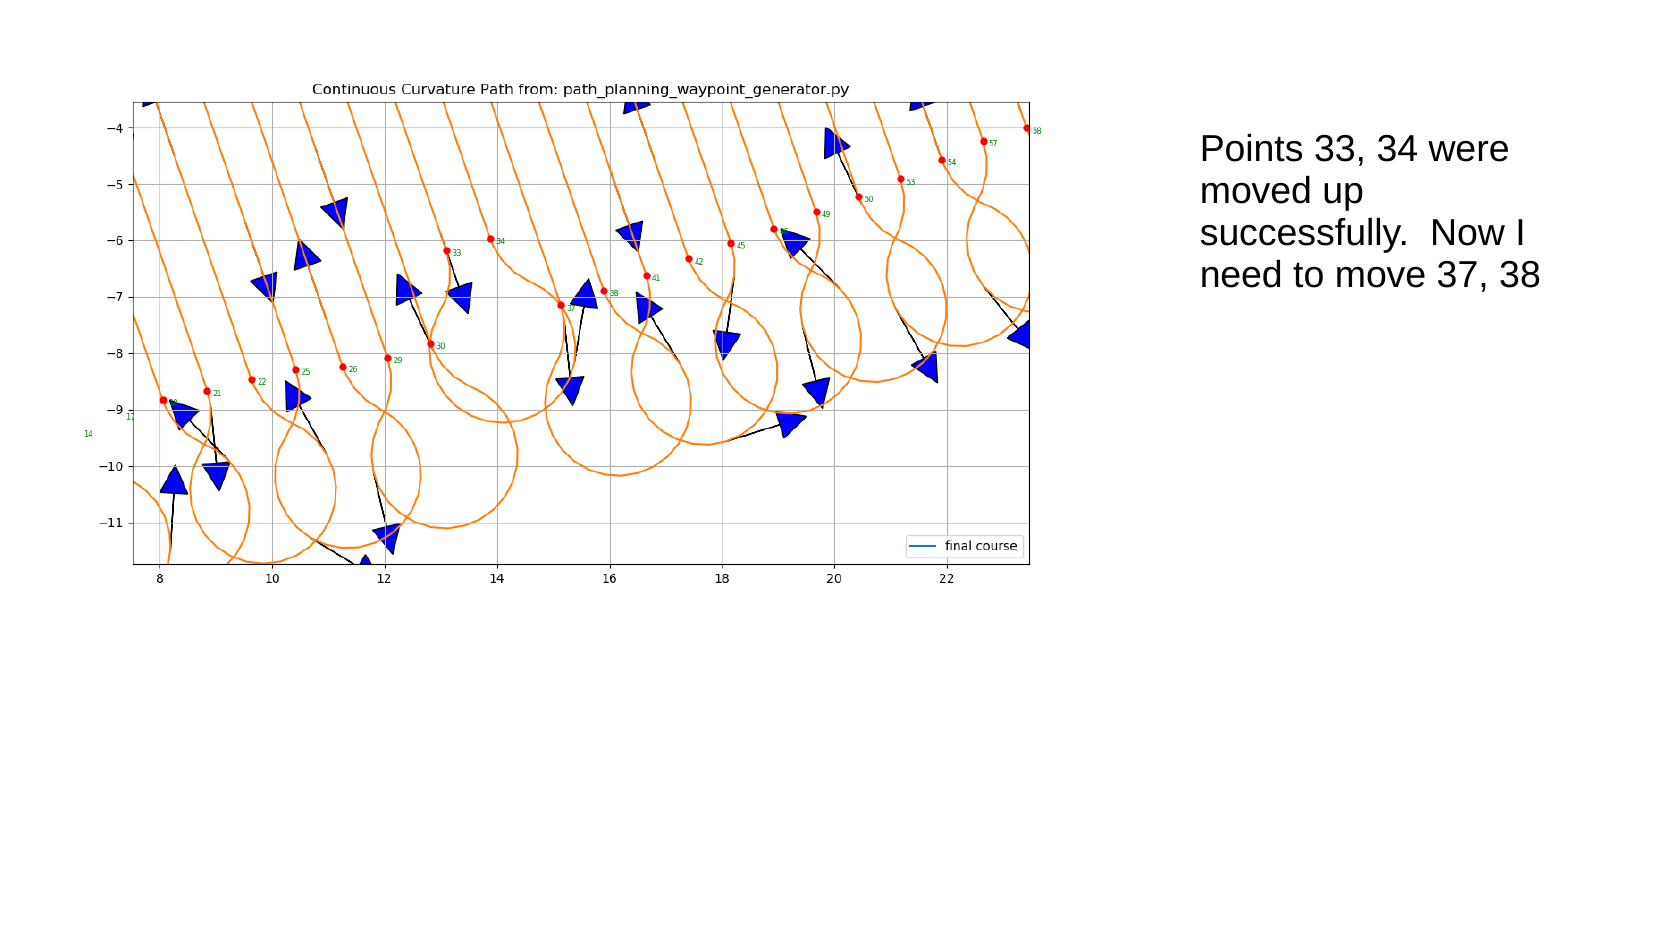

Points 33, 34 were moved up successfully. Now I need to move 37, 38